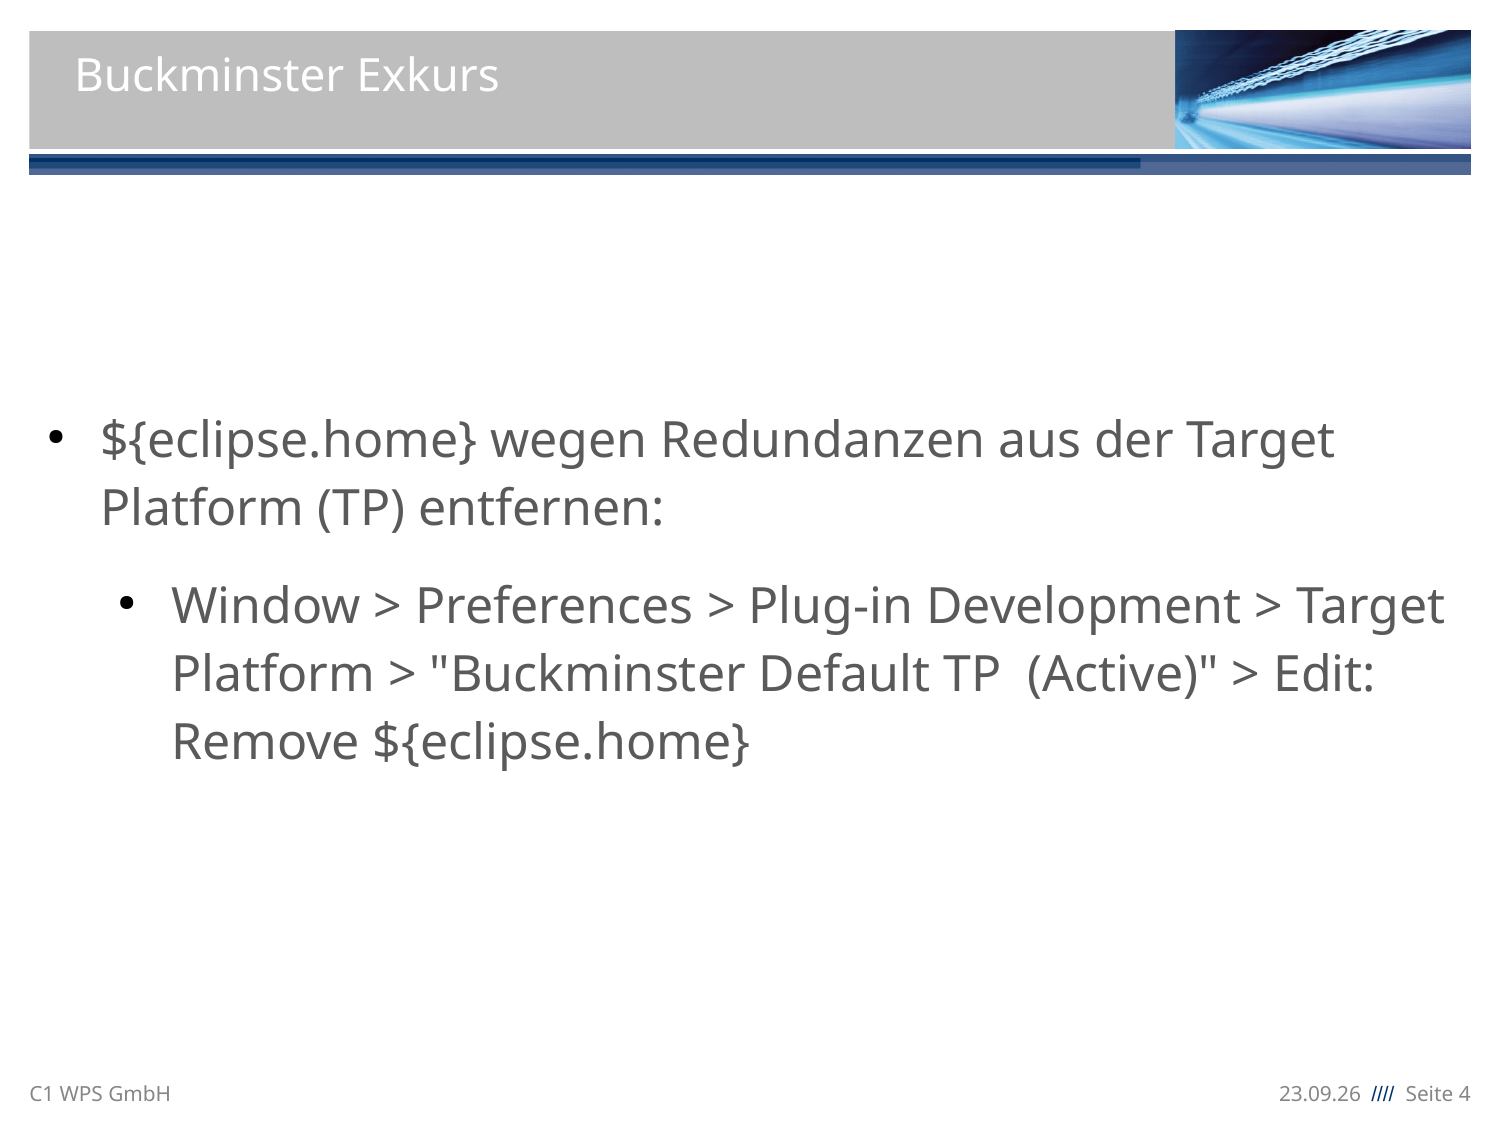

#
Buckminster Exkurs
${eclipse.home} wegen Redundanzen aus der Target Platform (TP) entfernen:
Window > Preferences > Plug-in Development > Target Platform > "Buckminster Default TP (Active)" > Edit: Remove ${eclipse.home}